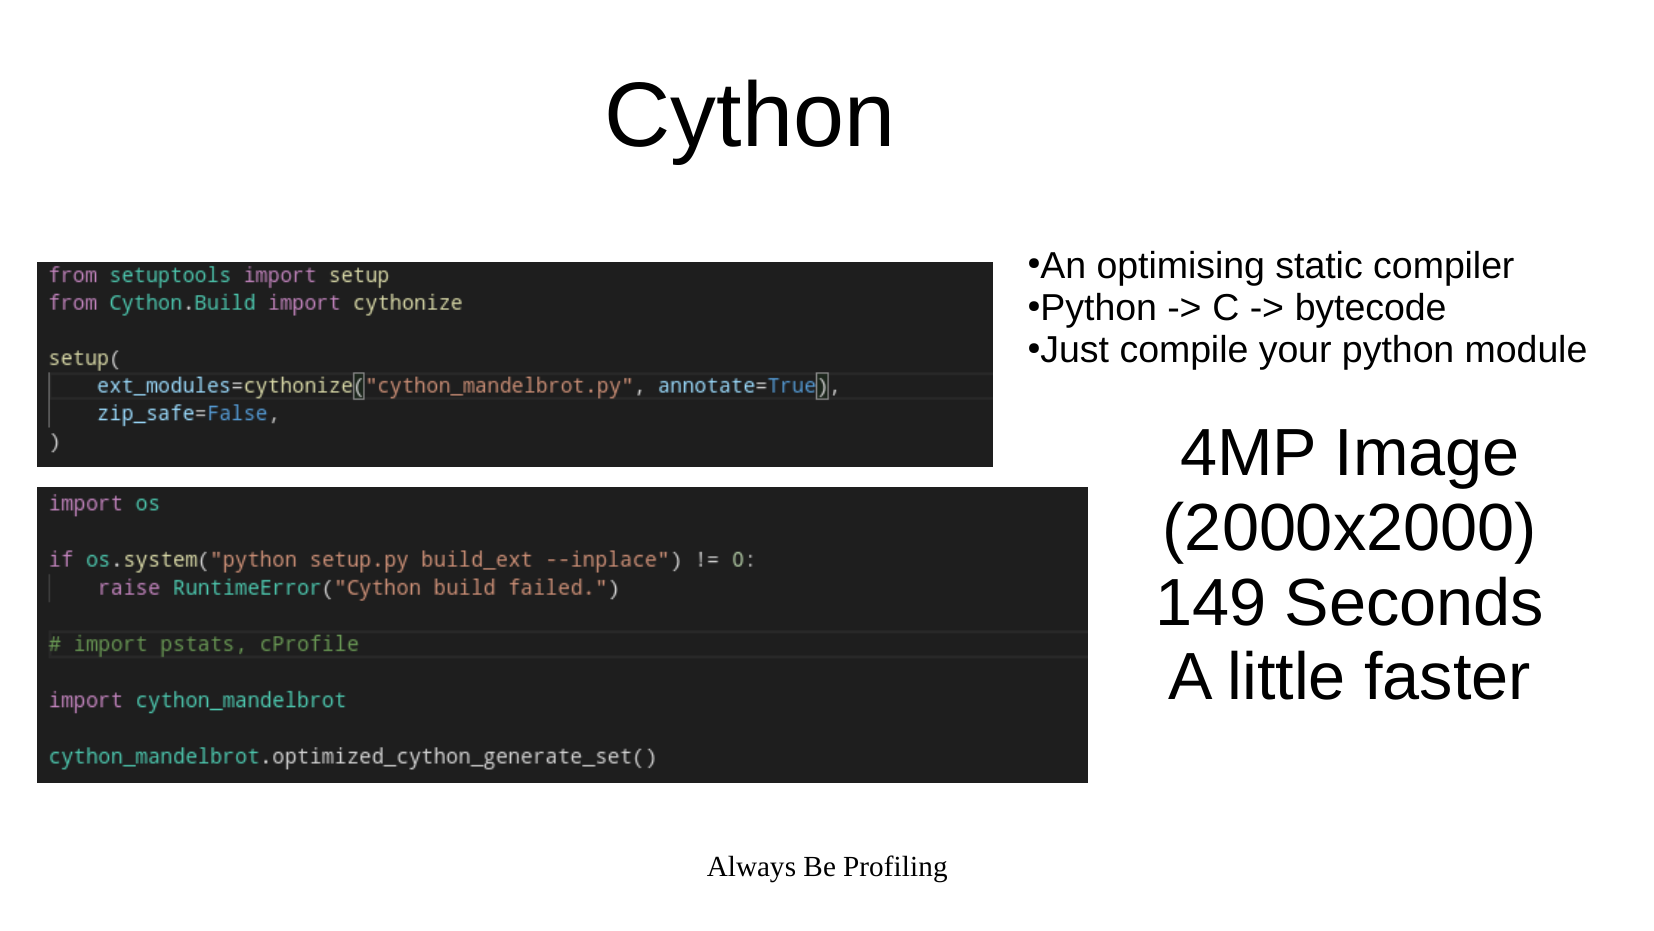

# Cython
An optimising static compiler
Python -> C -> bytecode
Just compile your python module
4MP Image (2000x2000)
149 Seconds
A little faster
Always Be Profiling